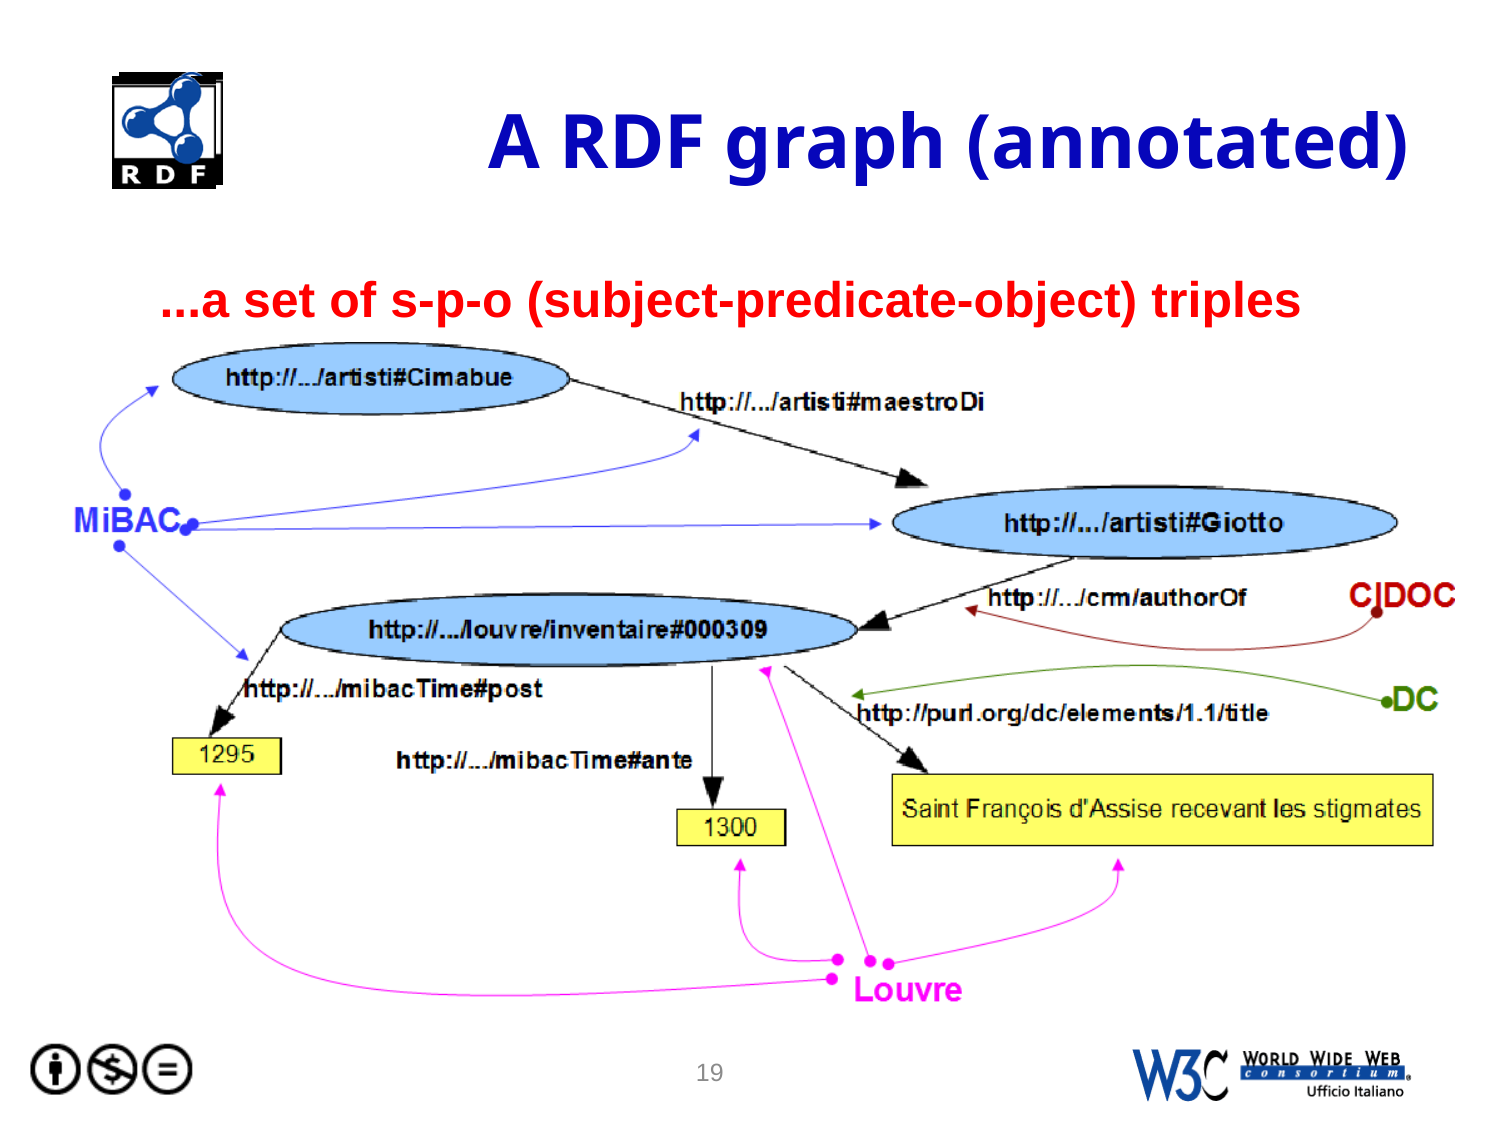

# A RDF graph (annotated)
...a set of s-p-o (subject-predicate-object) triples